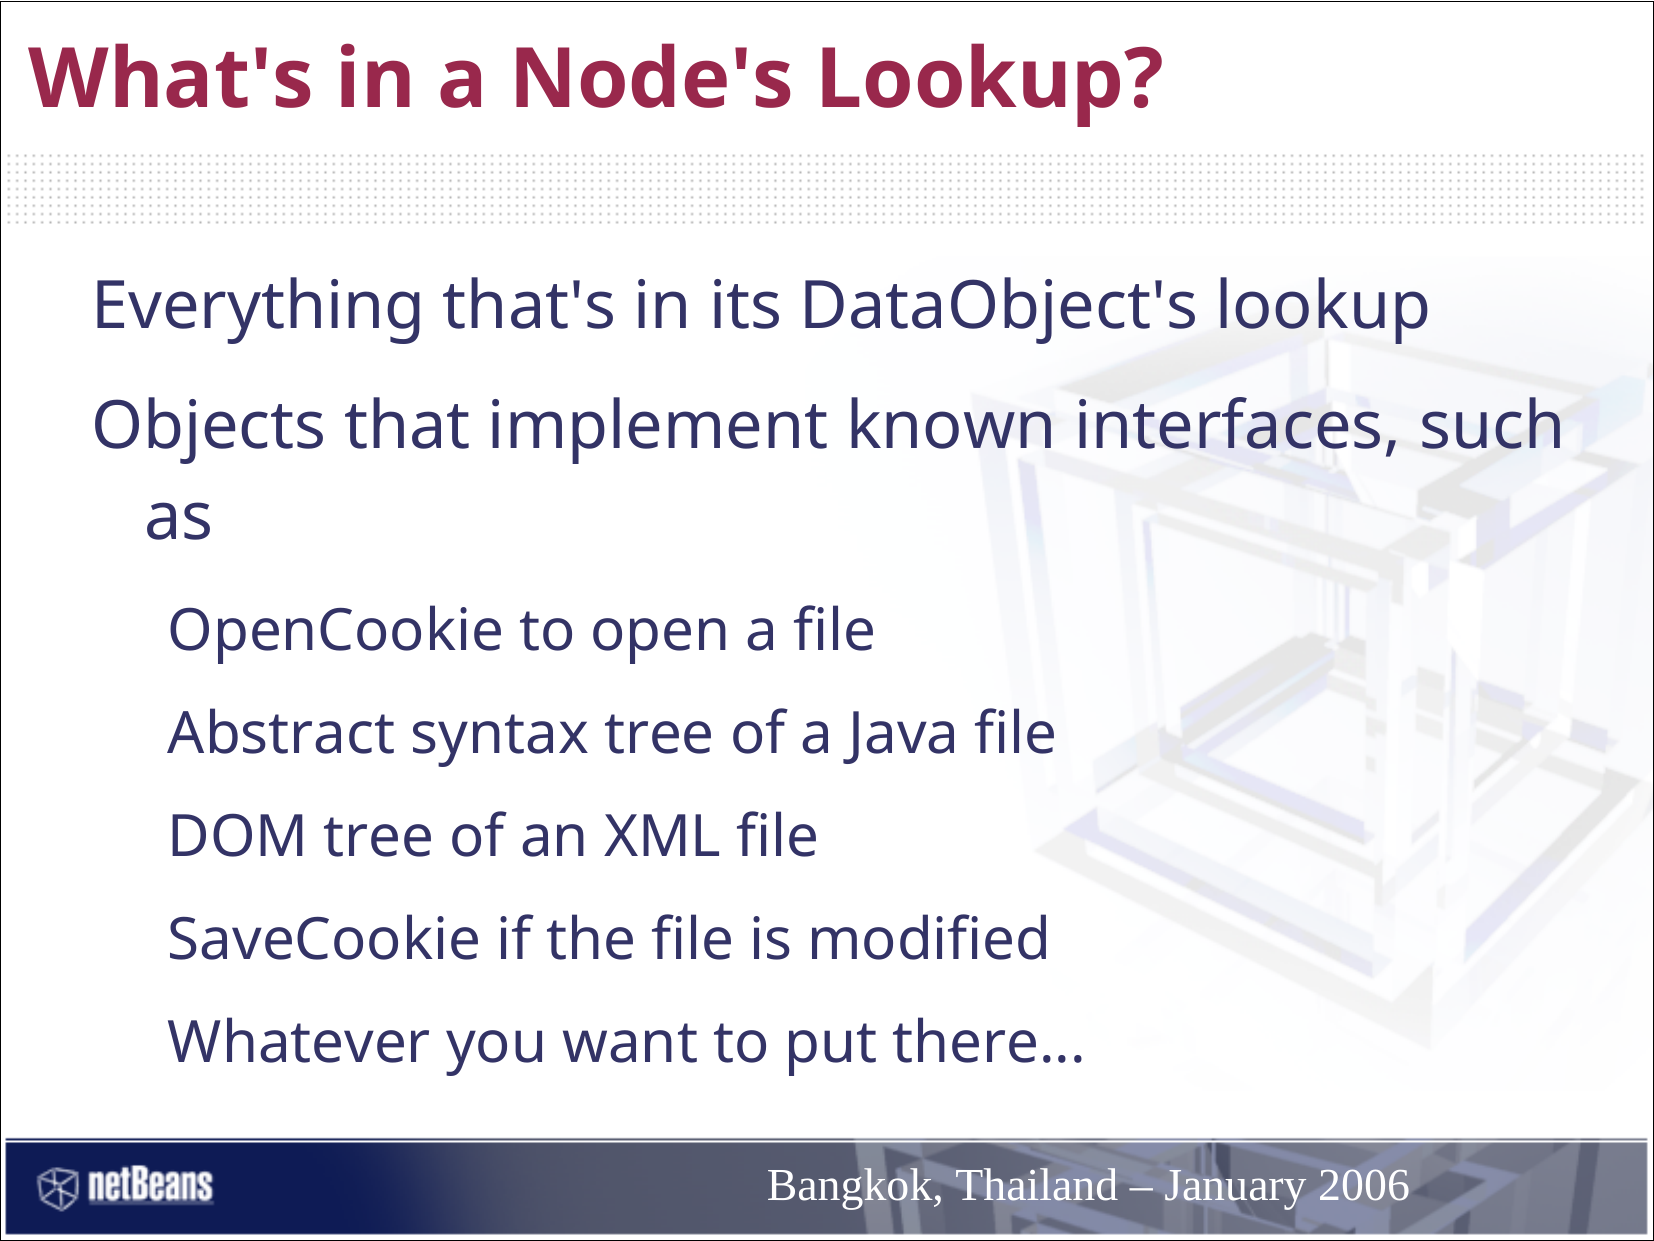

# What's in a Node's Lookup?
Everything that's in its DataObject's lookup
Objects that implement known interfaces, such as
OpenCookie to open a file
Abstract syntax tree of a Java file
DOM tree of an XML file
SaveCookie if the file is modified
Whatever you want to put there...